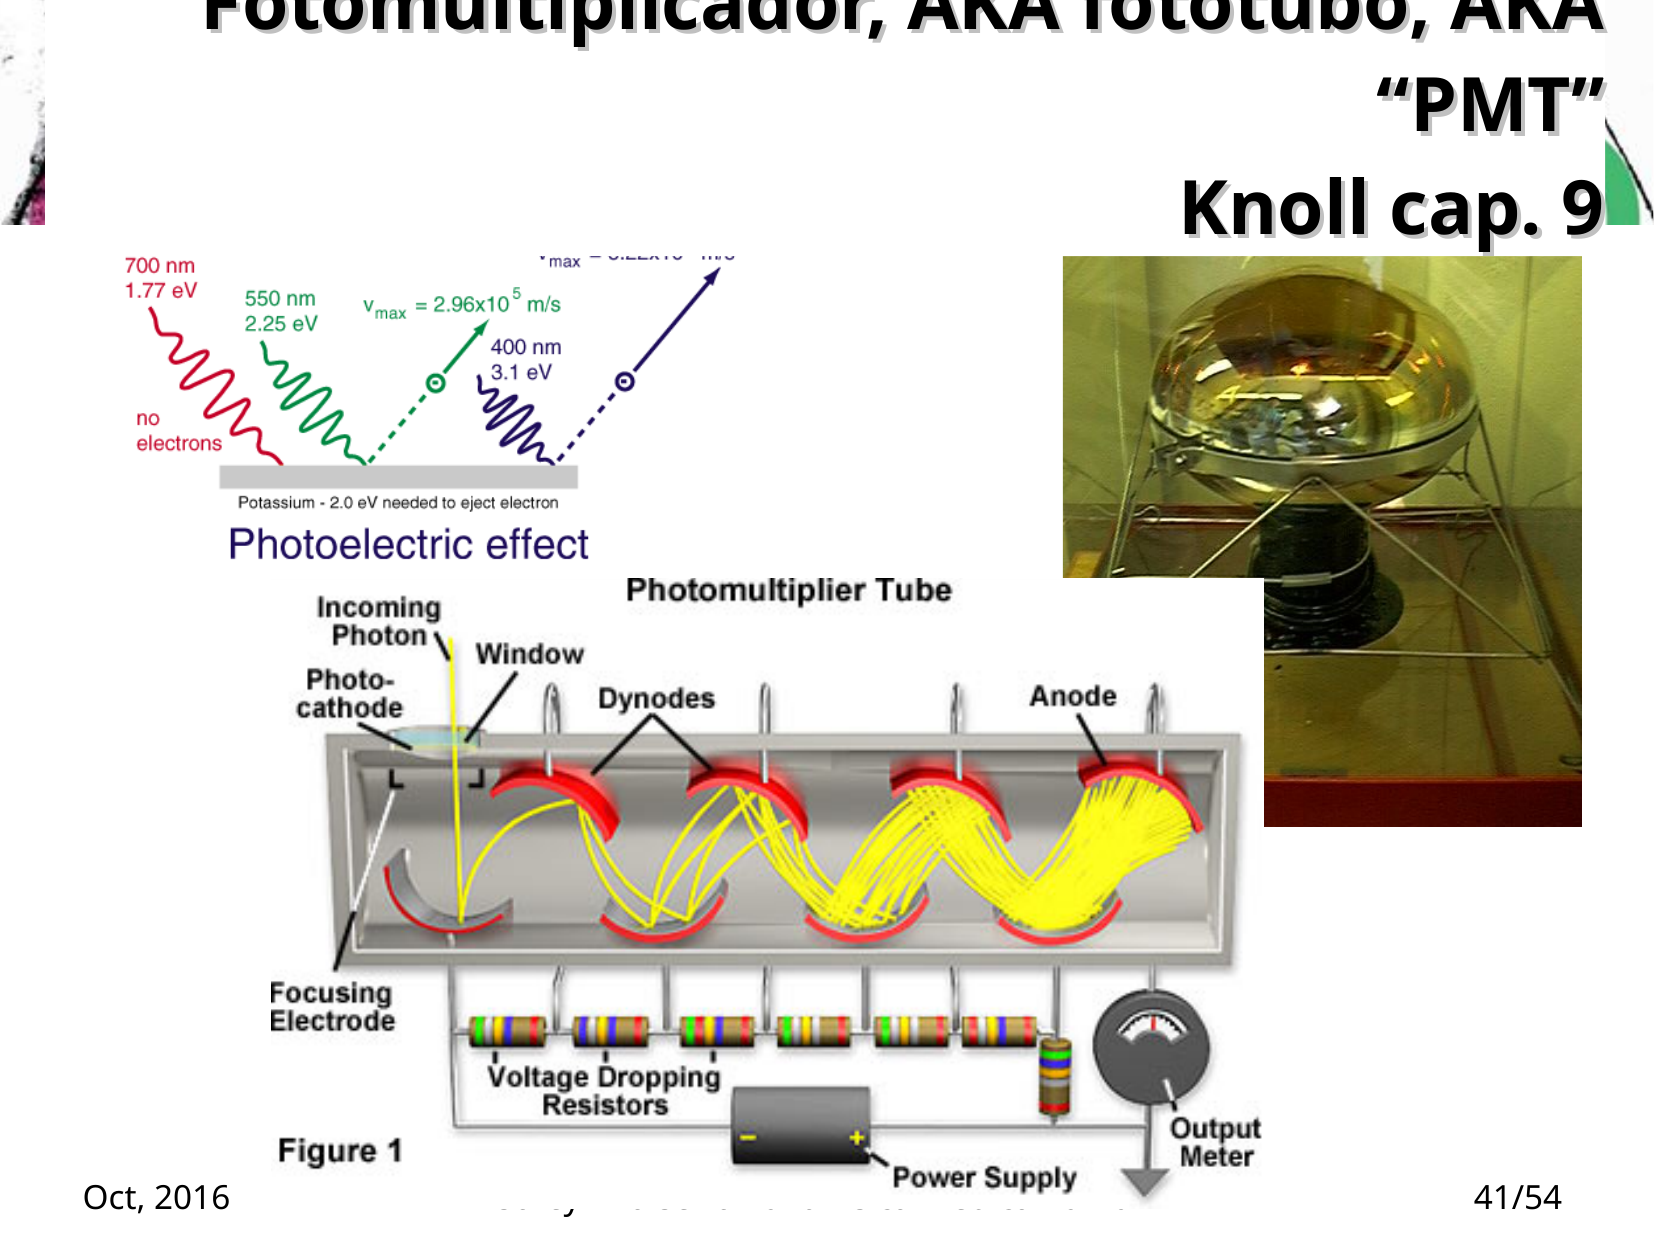

# Fotomultiplicador, AKA fototubo, AKA “PMT” Knoll cap. 9
Oct, 2016
Asorey - Balseiro 2016 Física Médica - 04/04
41